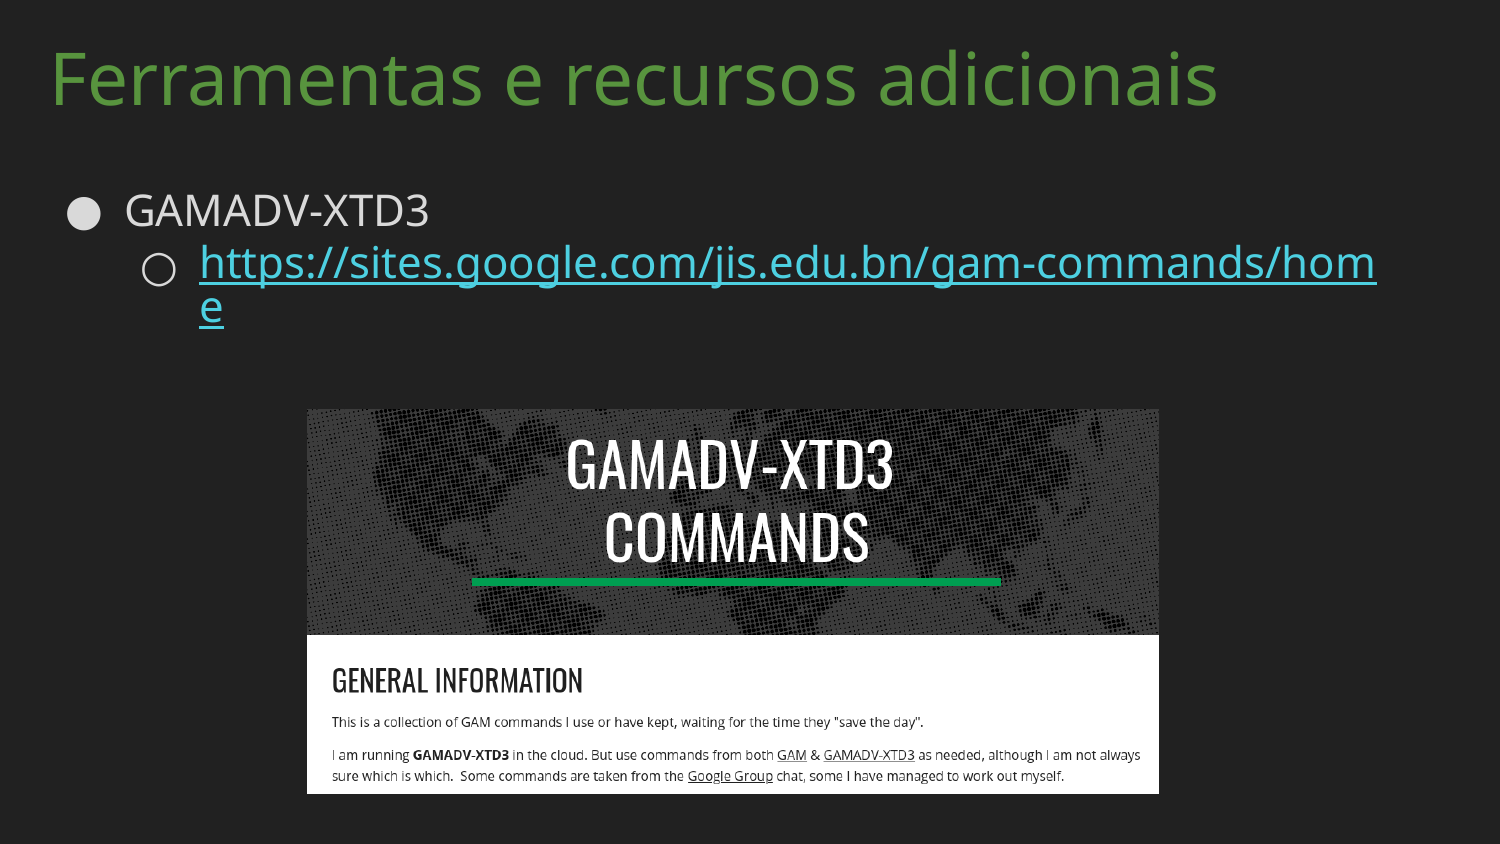

# Ferramentas e recursos adicionais
GAMADV-XTD3
https://sites.google.com/jis.edu.bn/gam-commands/home